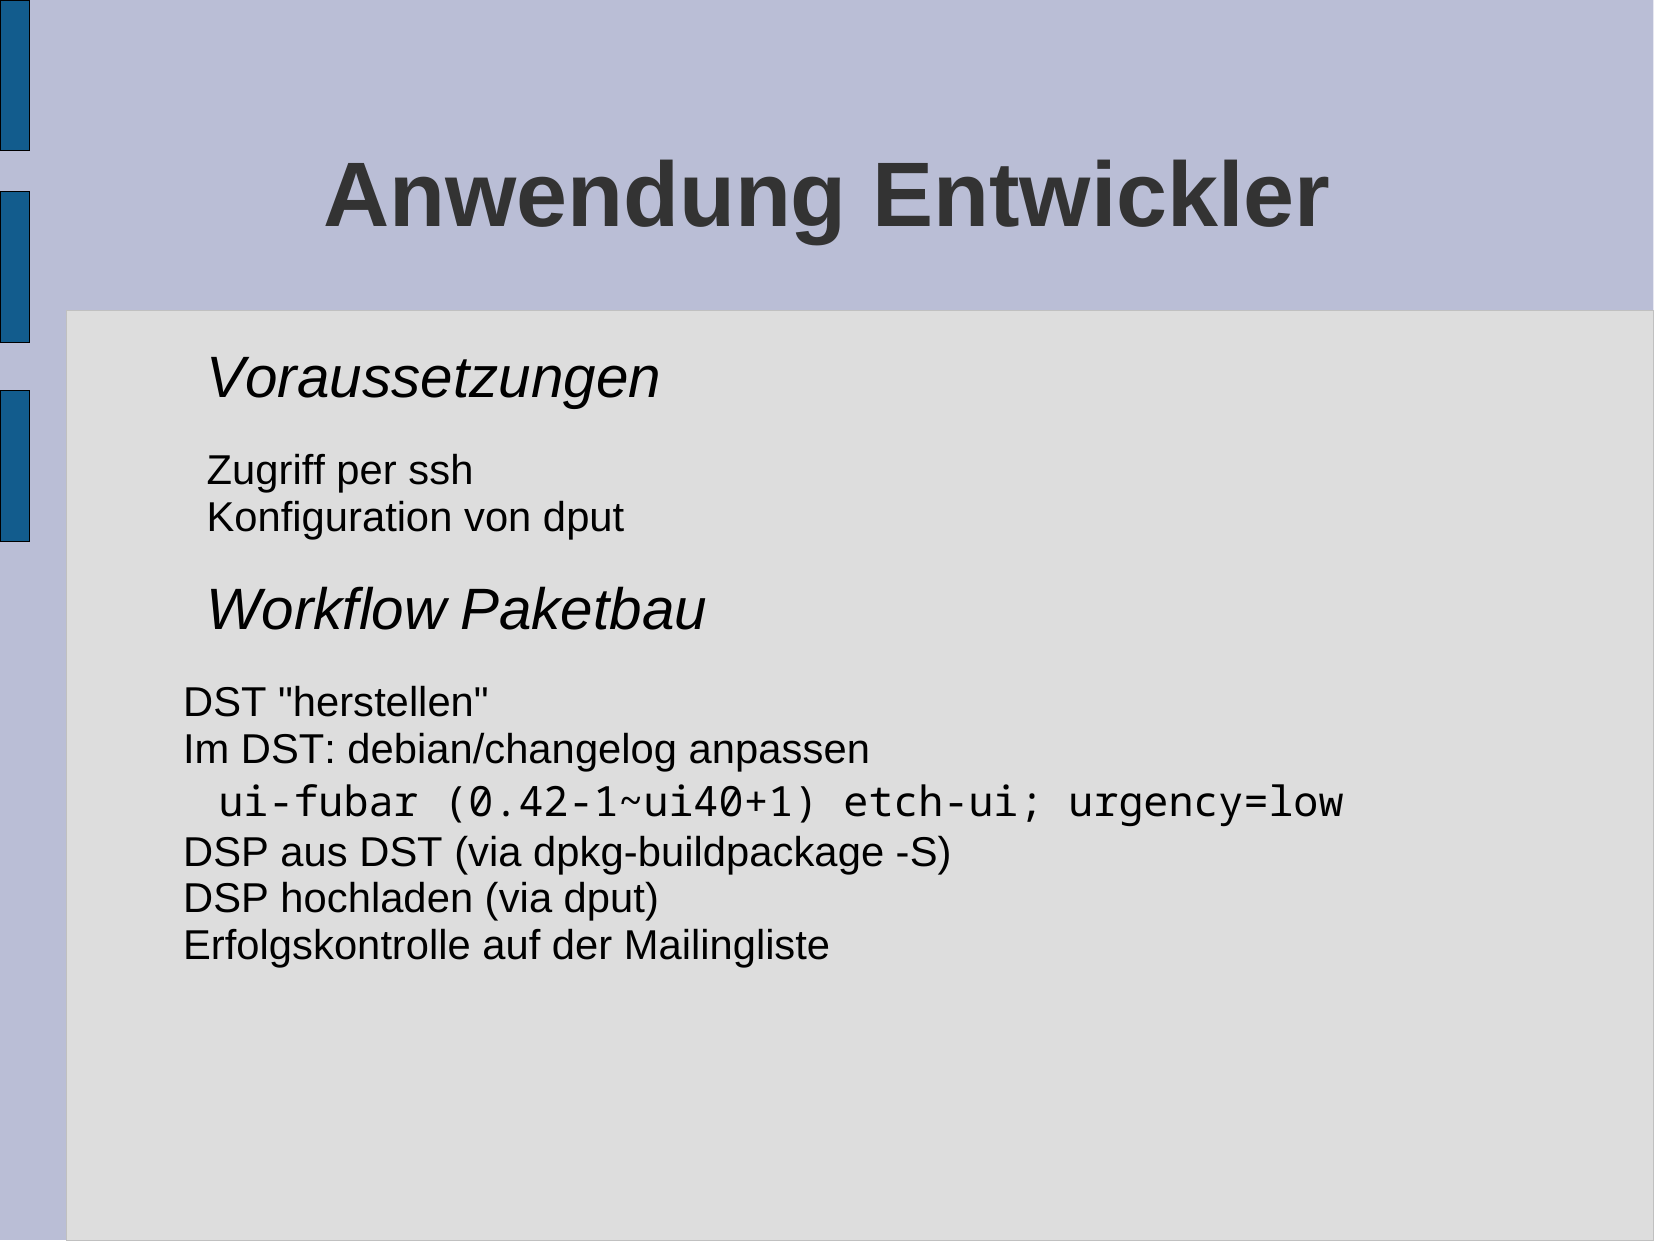

# Anwendung Entwickler
Voraussetzungen
Zugriff per ssh
Konfiguration von dput
Workflow Paketbau
DST "herstellen"
Im DST: debian/changelog anpassen
ui-fubar (0.42-1~ui40+1) etch-ui; urgency=low
DSP aus DST (via dpkg-buildpackage -S)
DSP hochladen (via dput)
Erfolgskontrolle auf der Mailingliste